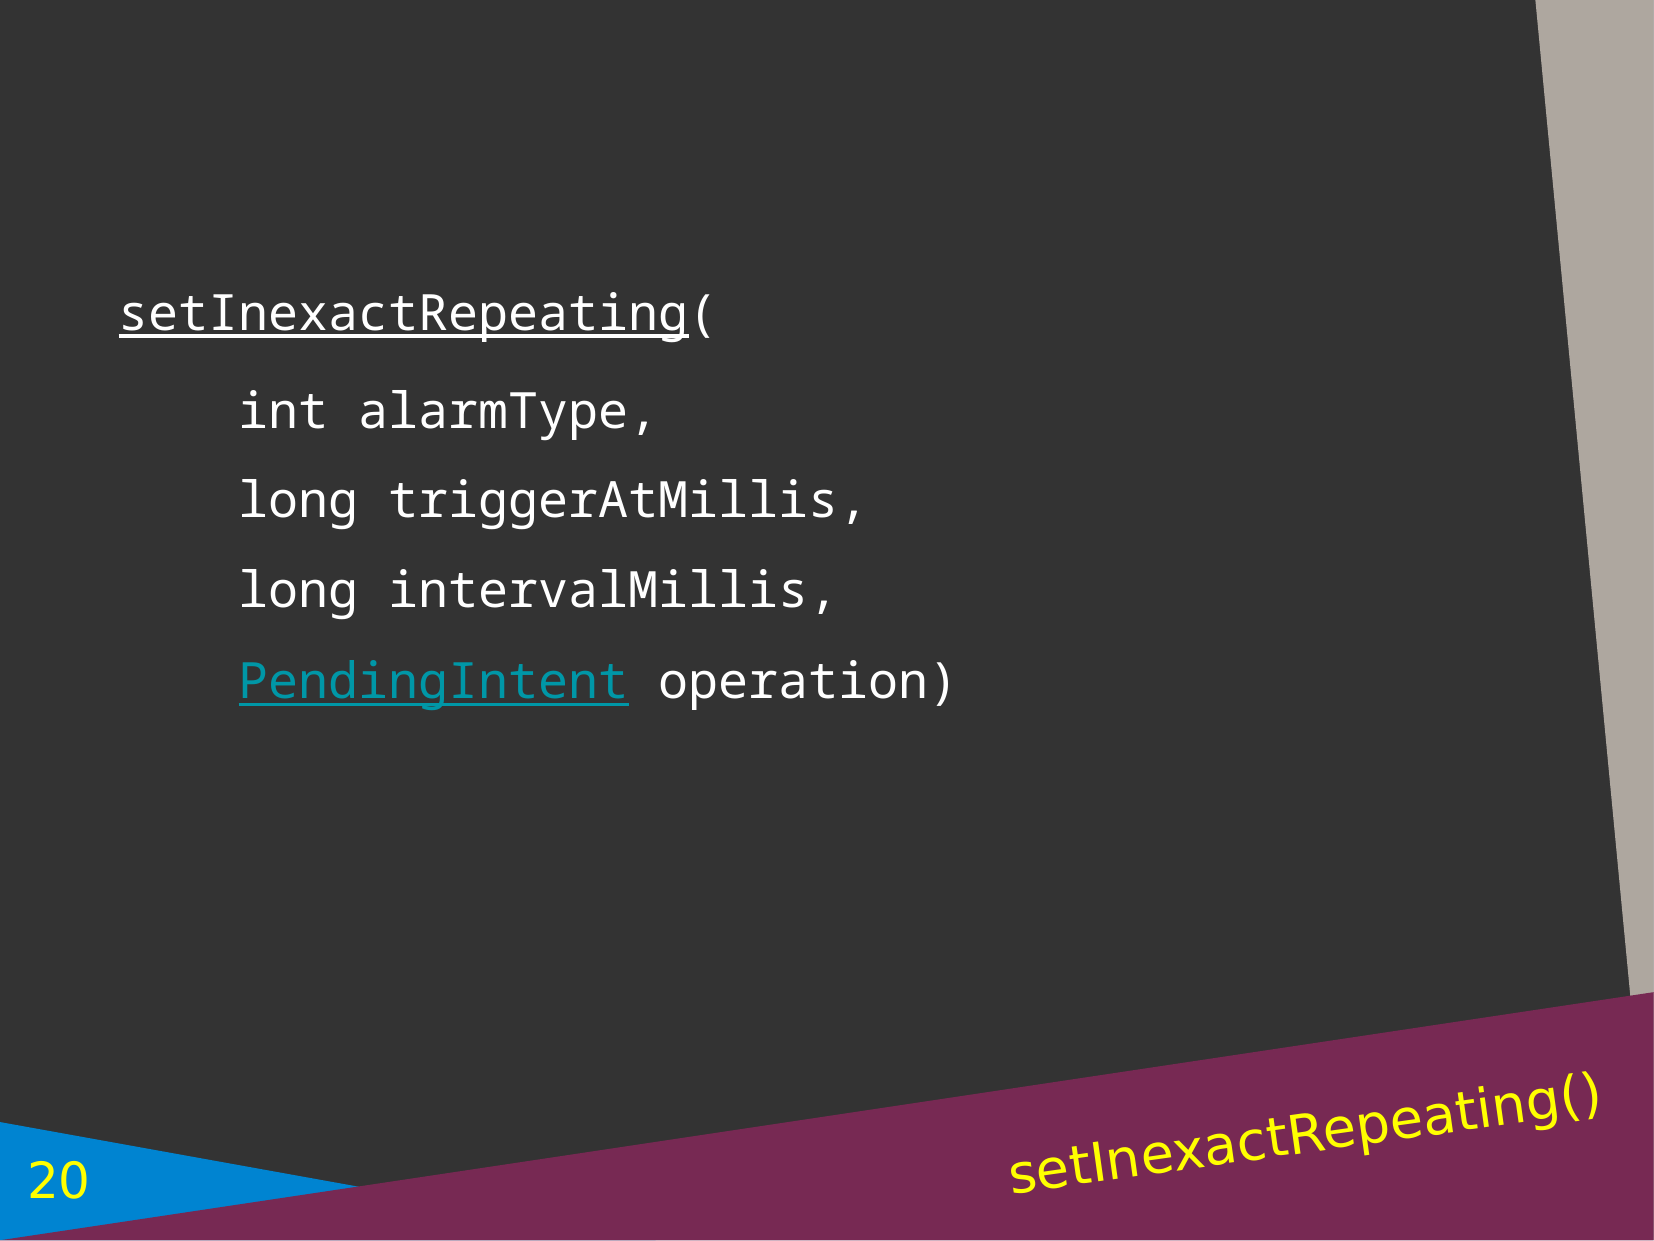

setInexactRepeating(
 int alarmType,
 long triggerAtMillis,
 long intervalMillis,
 PendingIntent operation)
# setInexactRepeating()
20